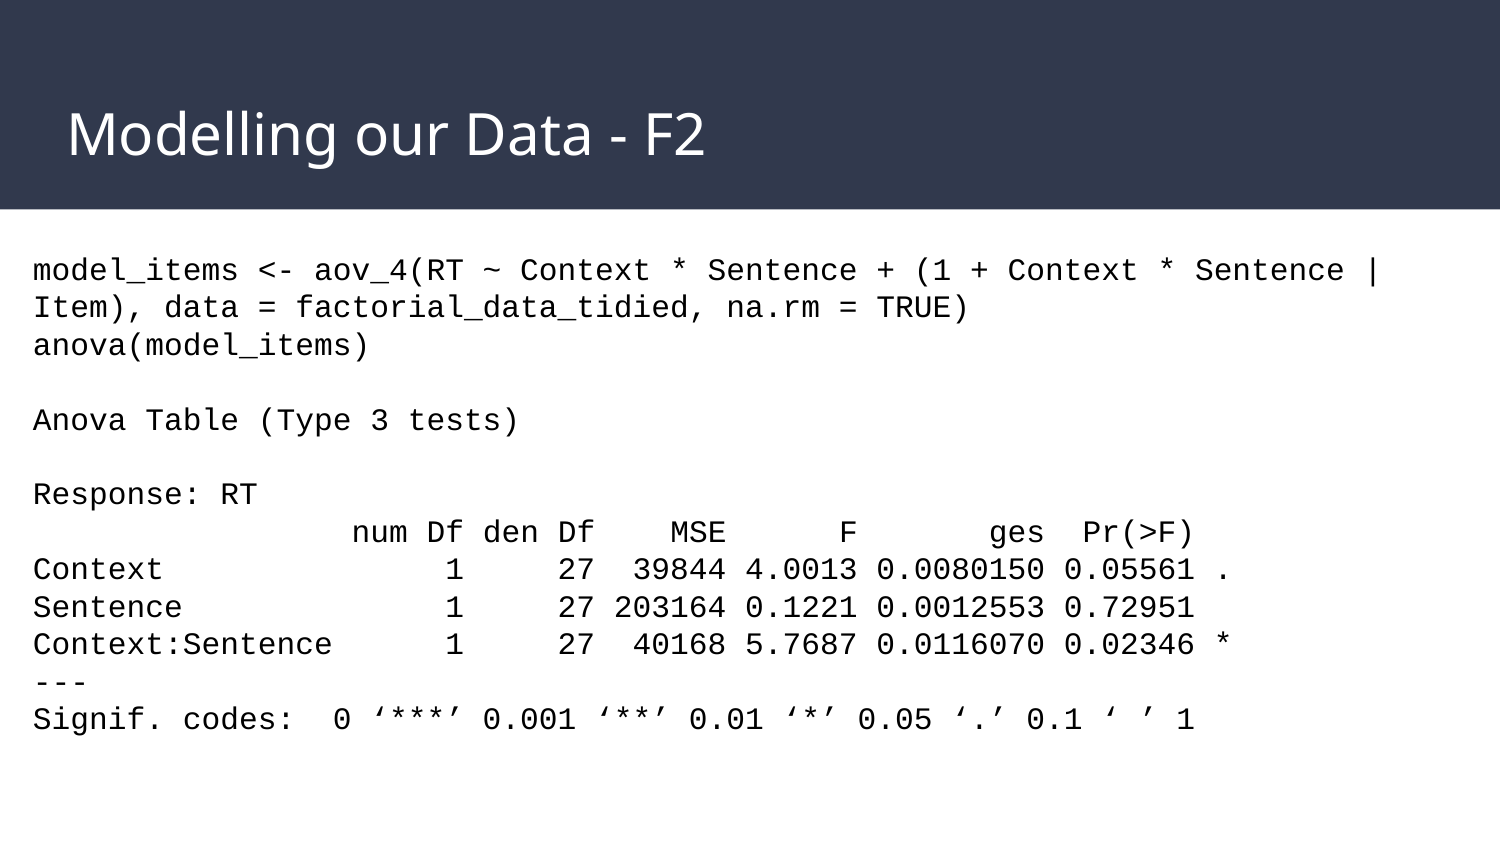

# Modelling our Data - F2
model_items <- aov_4(RT ~ Context * Sentence + (1 + Context * Sentence | Item), data = factorial_data_tidied, na.rm = TRUE)
anova(model_items)
Anova Table (Type 3 tests)
Response: RT
 num Df den Df MSE F ges Pr(>F)
Context 1 27 39844 4.0013 0.0080150 0.05561 .
Sentence 1 27 203164 0.1221 0.0012553 0.72951
Context:Sentence 1 27 40168 5.7687 0.0116070 0.02346 *
---
Signif. codes: 0 ‘***’ 0.001 ‘**’ 0.01 ‘*’ 0.05 ‘.’ 0.1 ‘ ’ 1